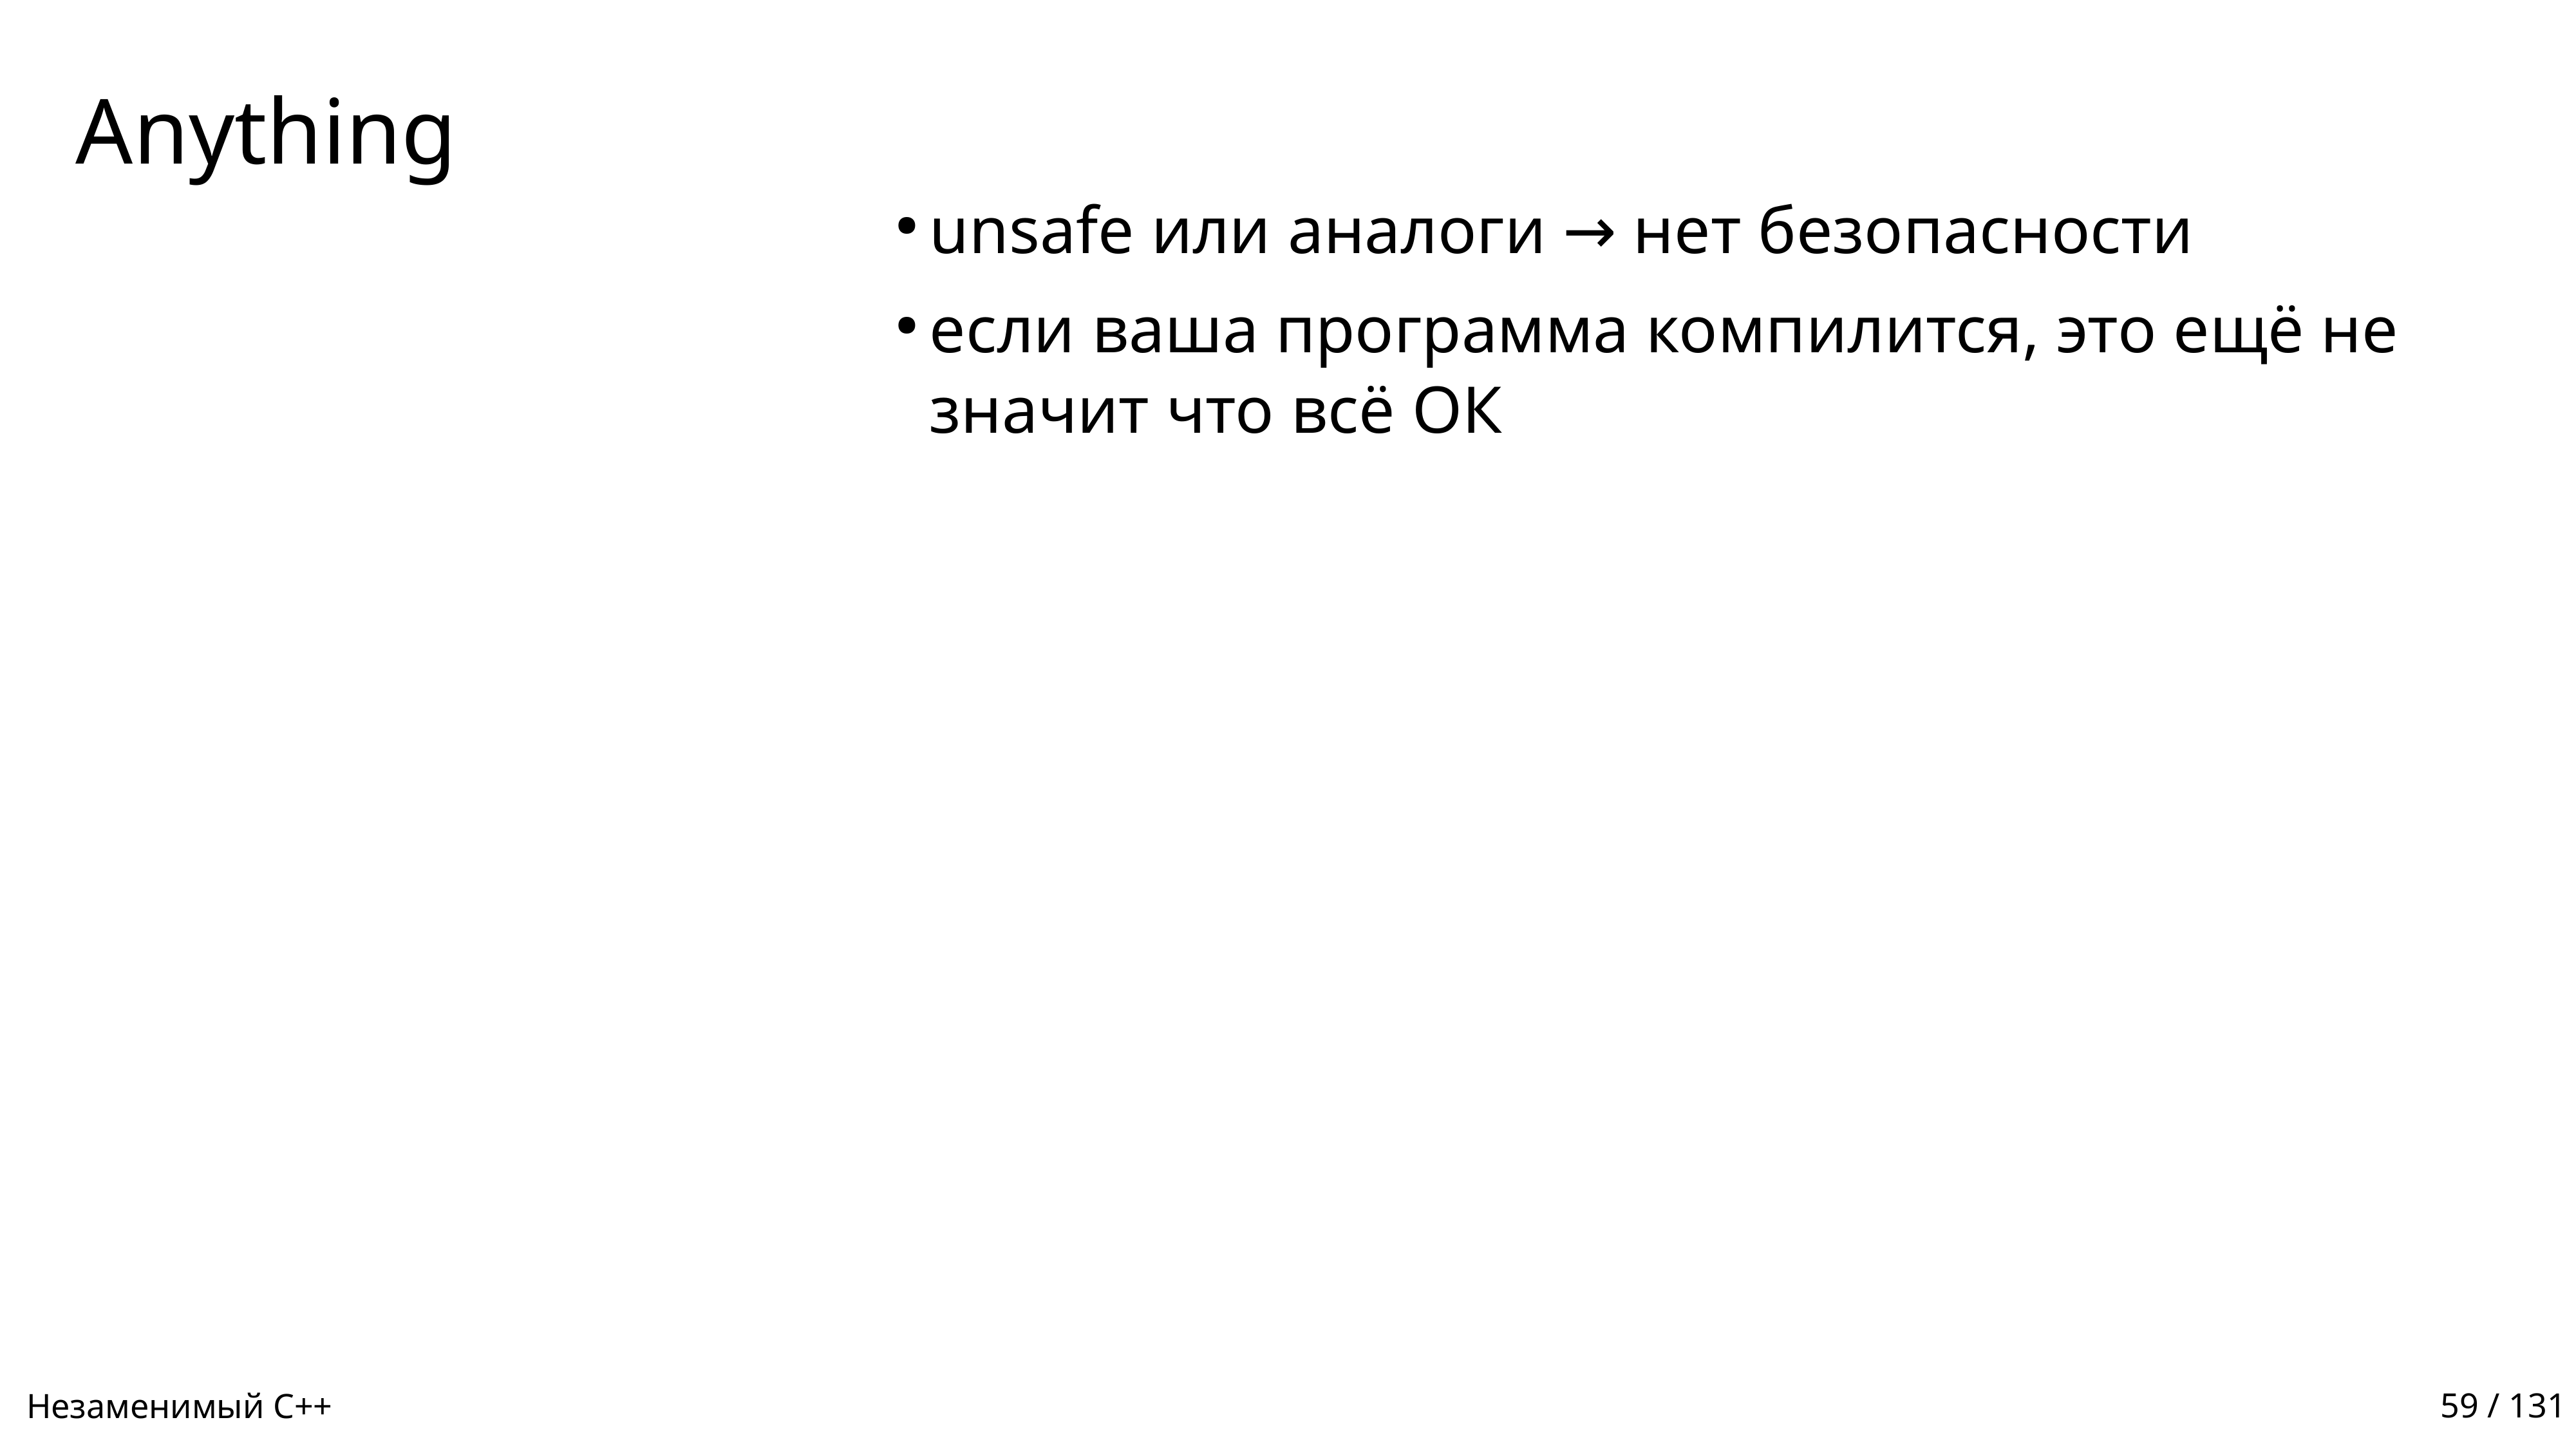

# Anything
unsafe или аналоги → нет безопасности
если ваша программа компилится, это ещё не значит что всё ОК
Незаменимый C++